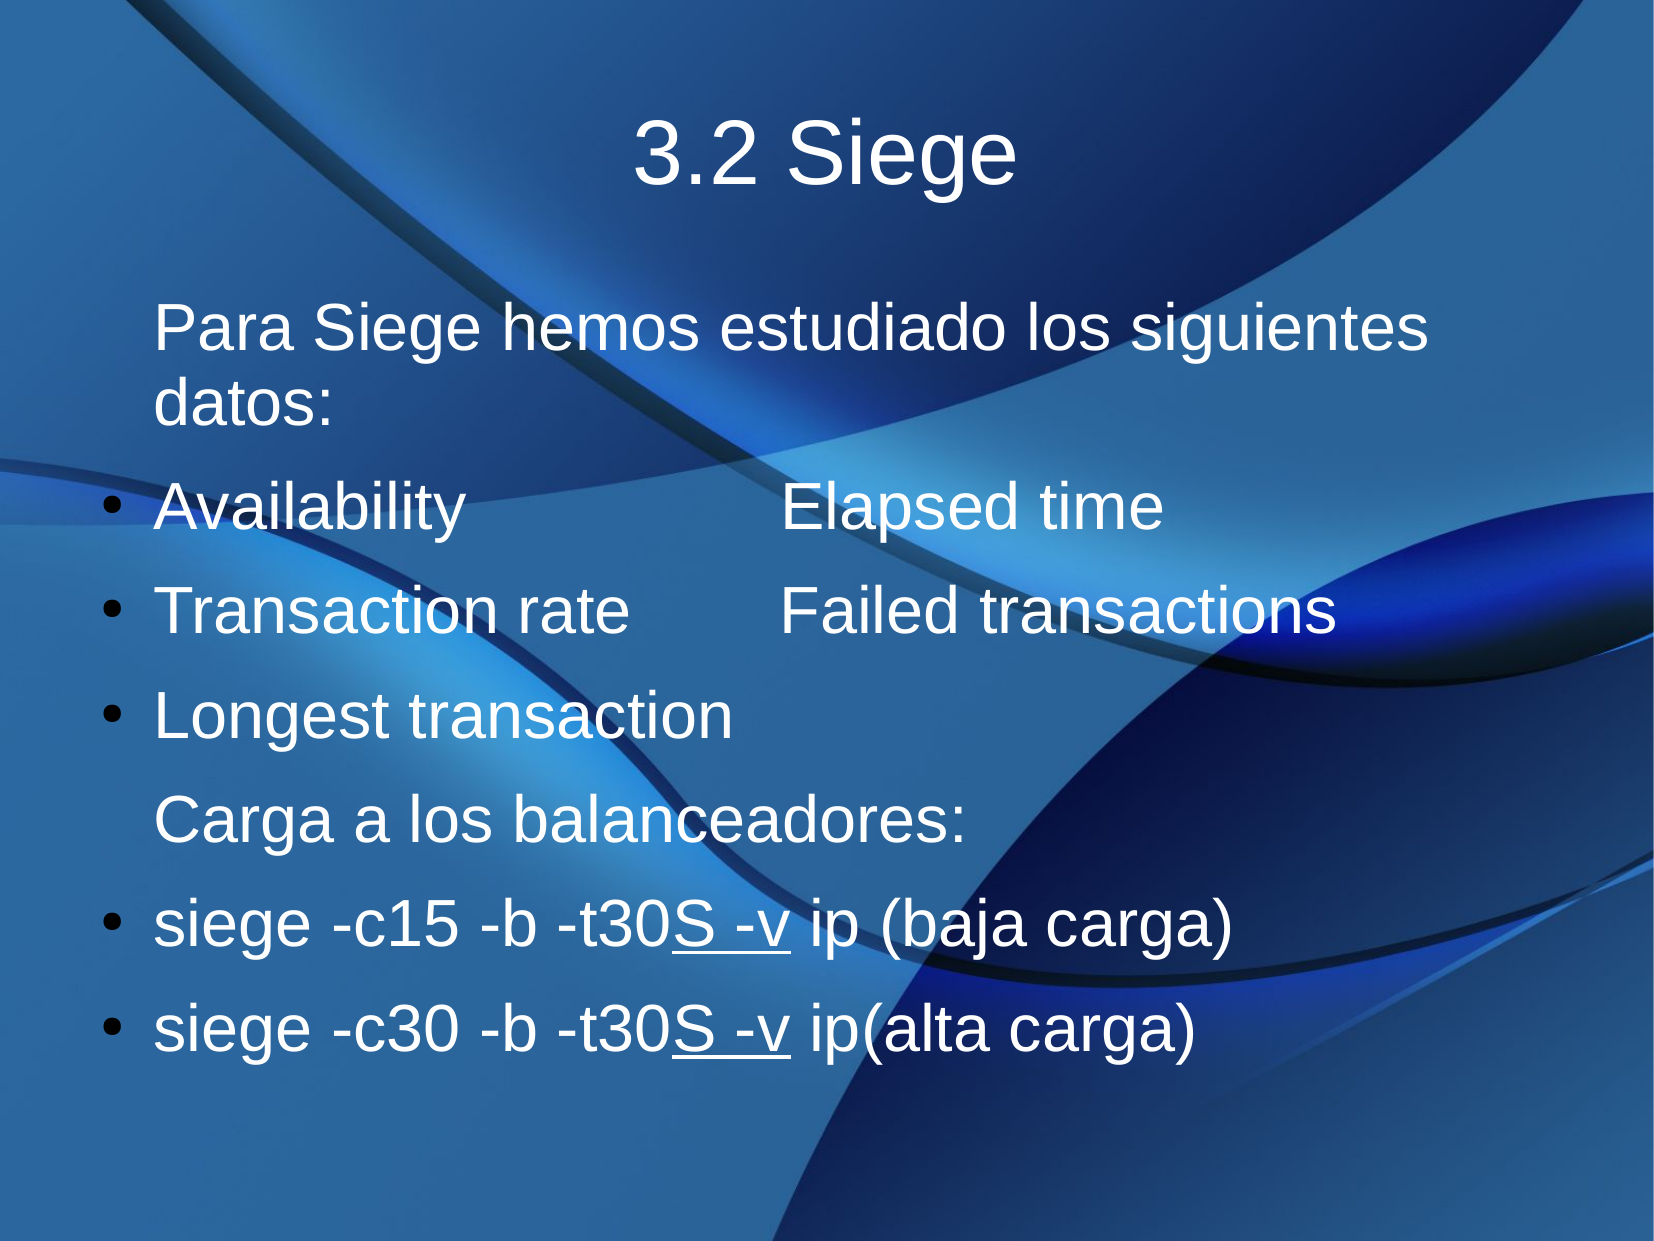

# 3.2 Siege
Para Siege hemos estudiado los siguientes datos:
Availability Elapsed time
Transaction rate Failed transactions
Longest transaction
Carga a los balanceadores:
siege -c15 -b -t30S -v ip (baja carga)
siege -c30 -b -t30S -v ip(alta carga)